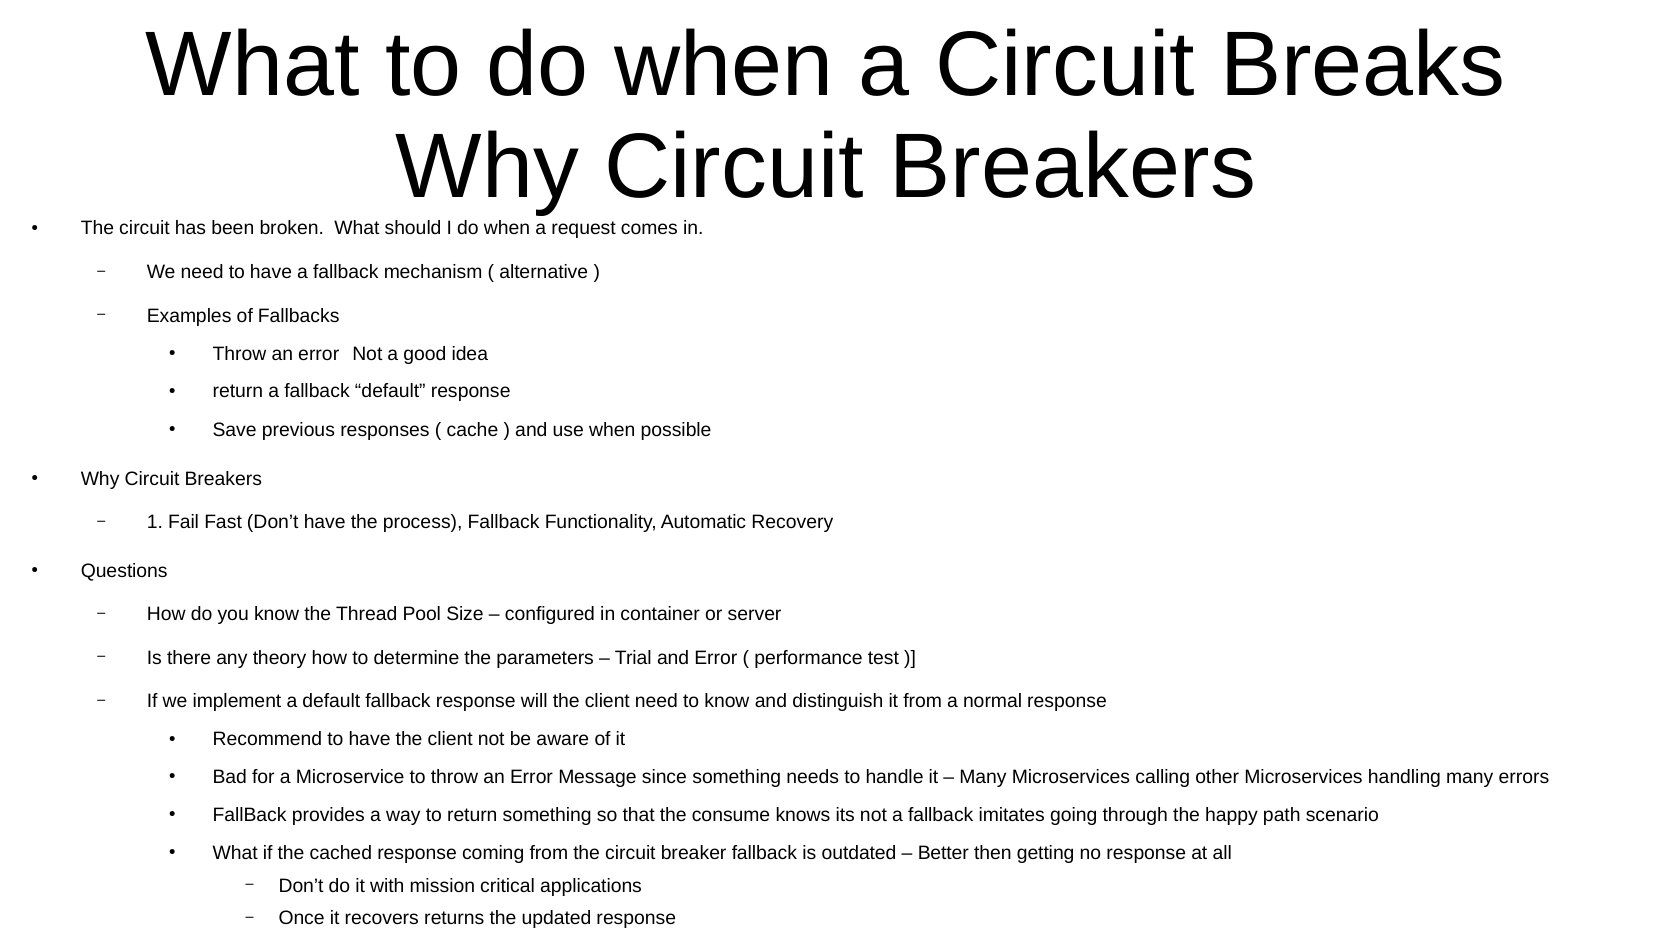

# What to do when a Circuit Breaks Why Circuit Breakers
The circuit has been broken. What should I do when a request comes in.
We need to have a fallback mechanism ( alternative )
Examples of Fallbacks
Throw an error								Not a good idea
return a fallback “default” response
Save previous responses ( cache ) and use when possible
Why Circuit Breakers
1. Fail Fast (Don’t have the process), Fallback Functionality, Automatic Recovery
Questions
How do you know the Thread Pool Size – configured in container or server
Is there any theory how to determine the parameters – Trial and Error ( performance test )]
If we implement a default fallback response will the client need to know and distinguish it from a normal response
Recommend to have the client not be aware of it
Bad for a Microservice to throw an Error Message since something needs to handle it – Many Microservices calling other Microservices handling many errors
FallBack provides a way to return something so that the consume knows its not a fallback imitates going through the happy path scenario
What if the cached response coming from the circuit breaker fallback is outdated – Better then getting no response at all
Don’t do it with mission critical applications
Once it recovers returns the updated response